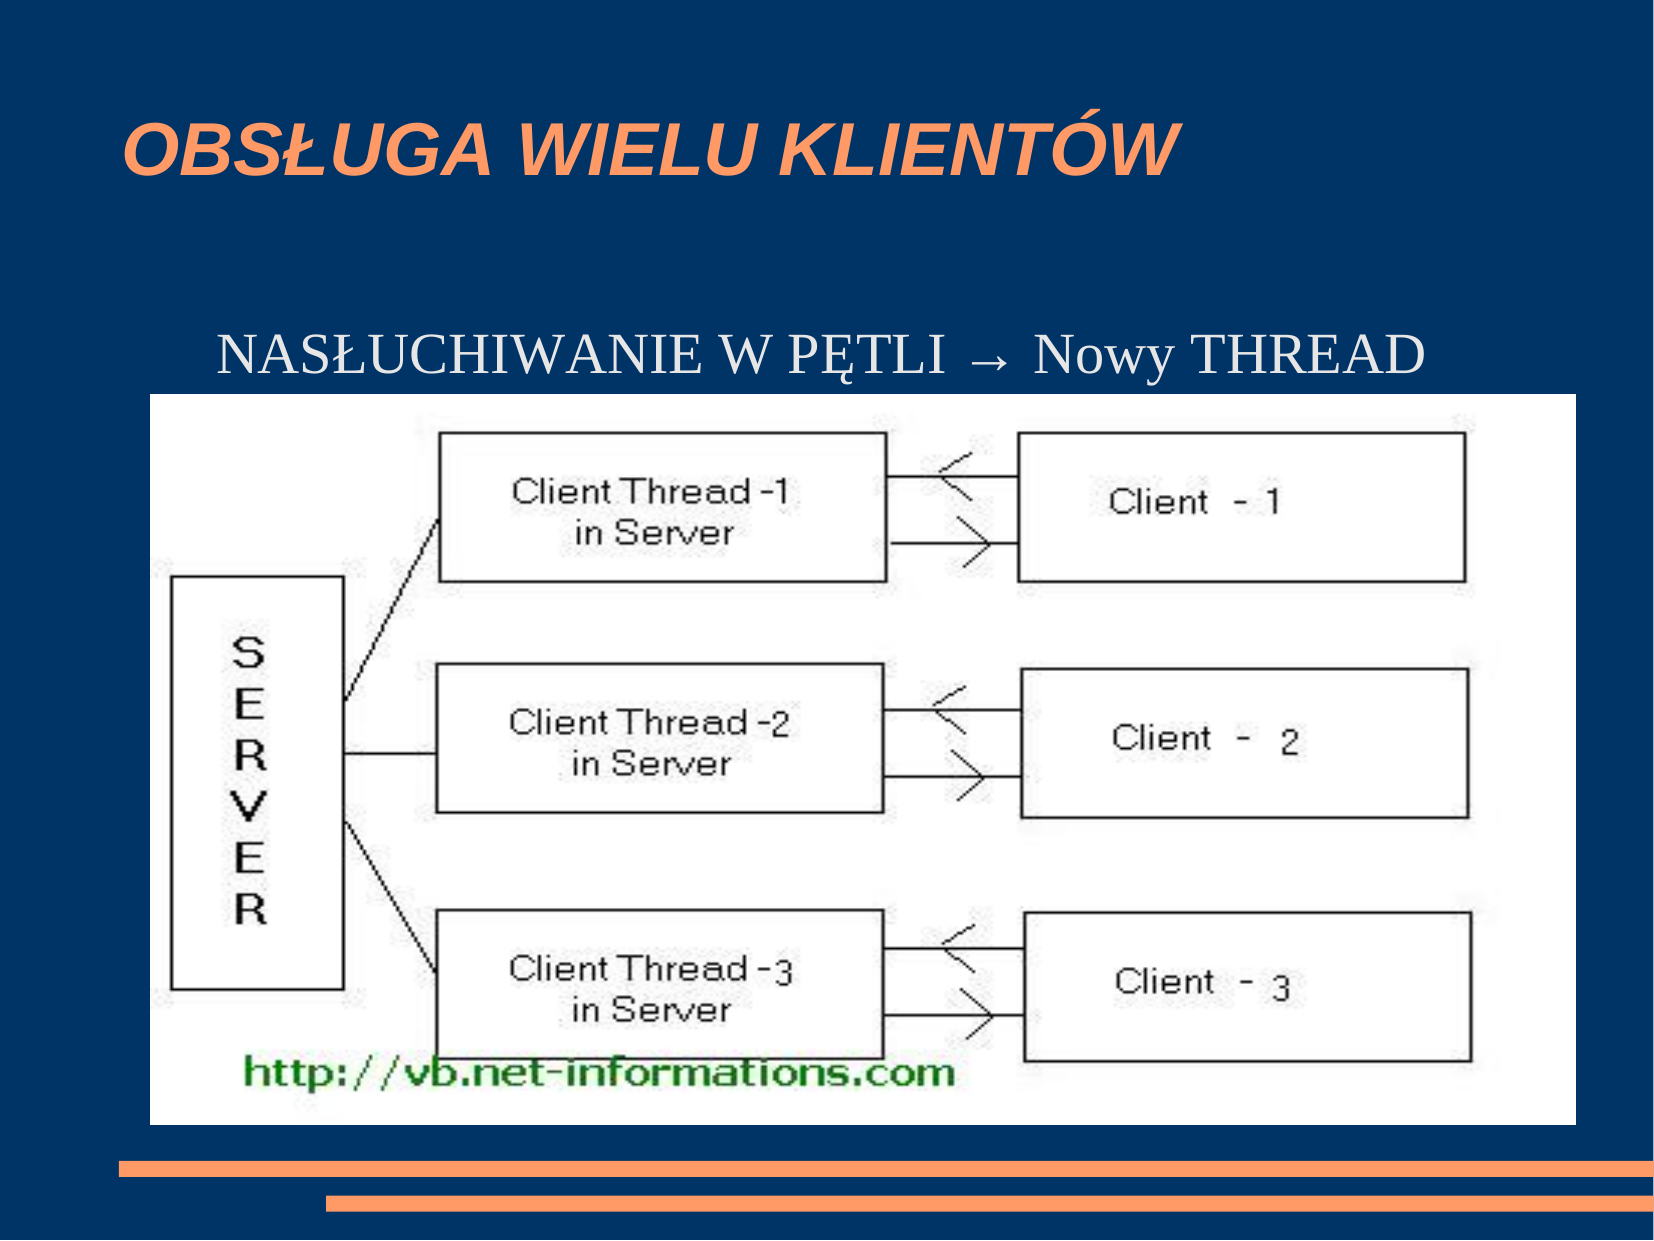

# OBSŁUGA WIELU KLIENTÓW
NASŁUCHIWANIE W PĘTLI → Nowy THREAD